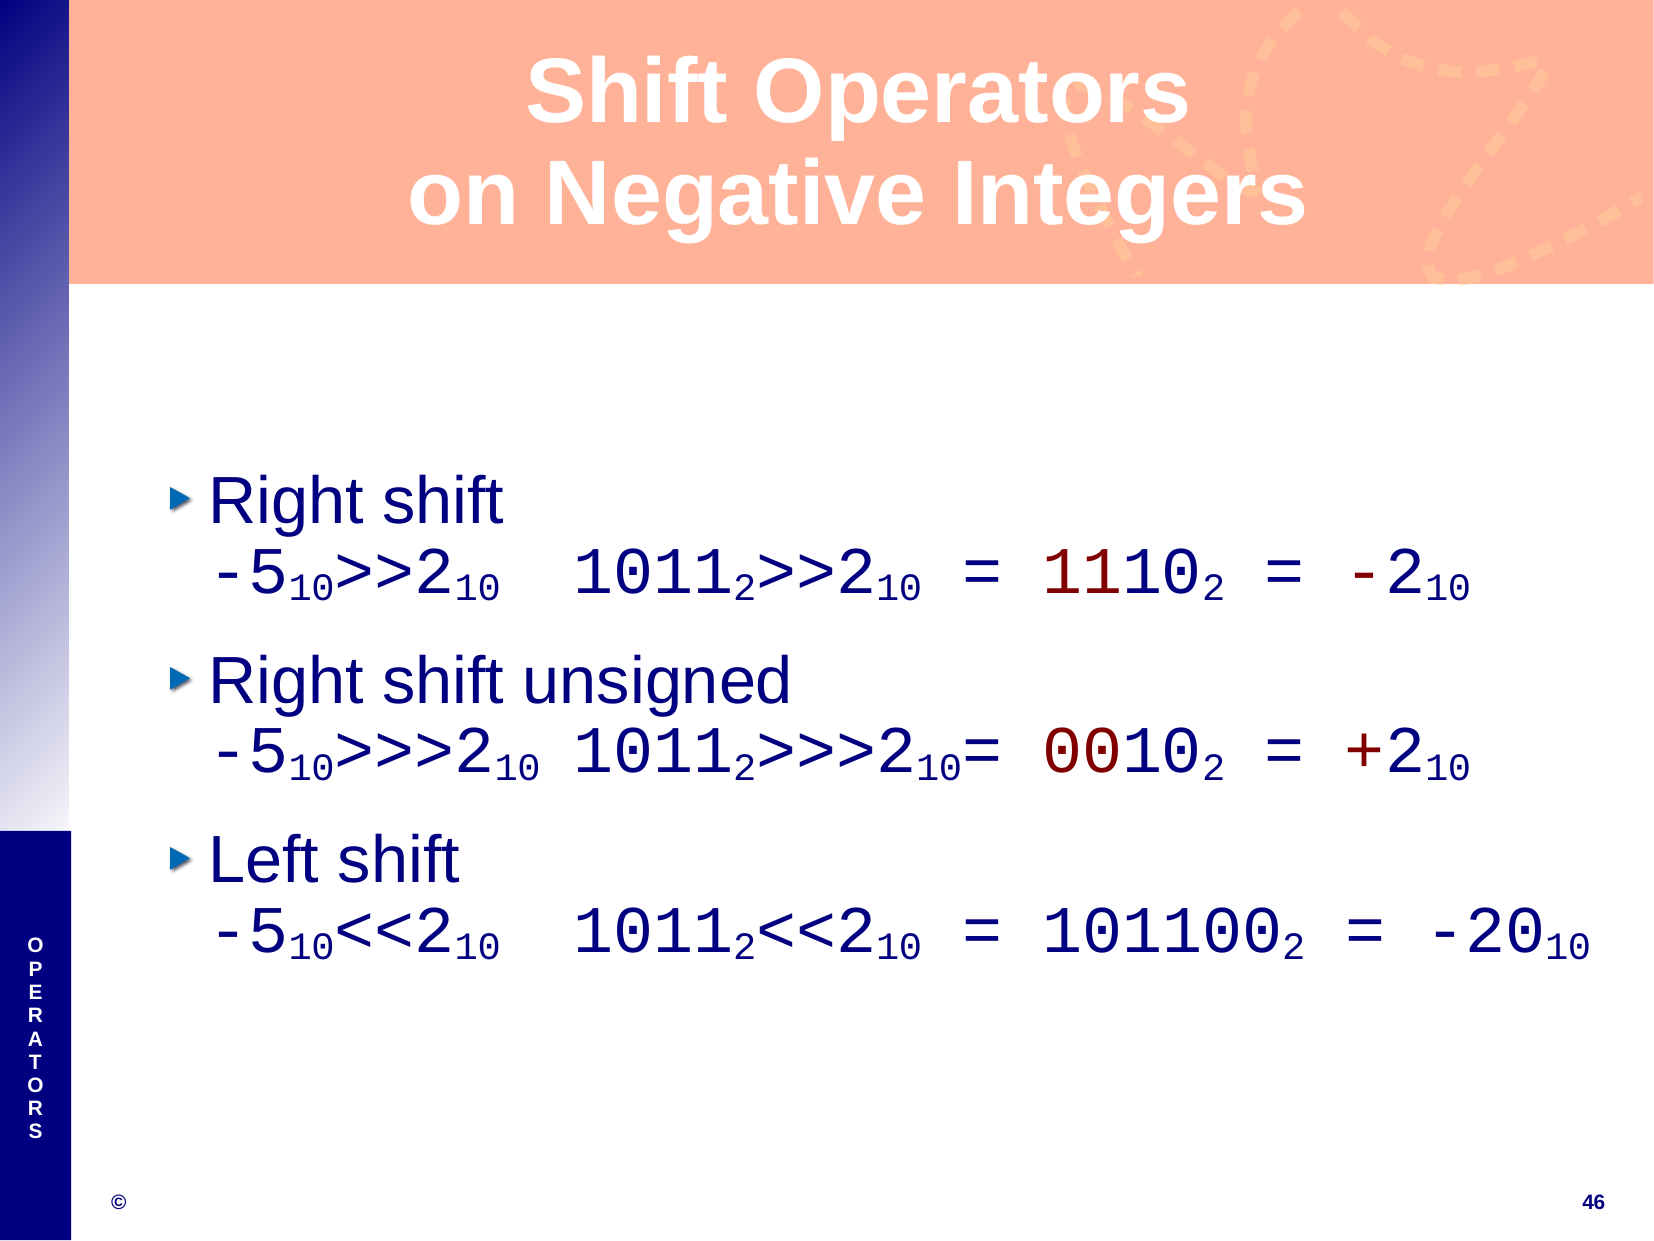

# Shift Operators on Negative Integers
Right shift
-510>>210	10112>>210 = 11102 = -210
Right shift unsigned
-510>>>210	10112>>>210= 00102 = +210
Left shift
-510<<210	10112<<210 = 1011002 = -2010
O
P
E
R
A
T
O
R
S